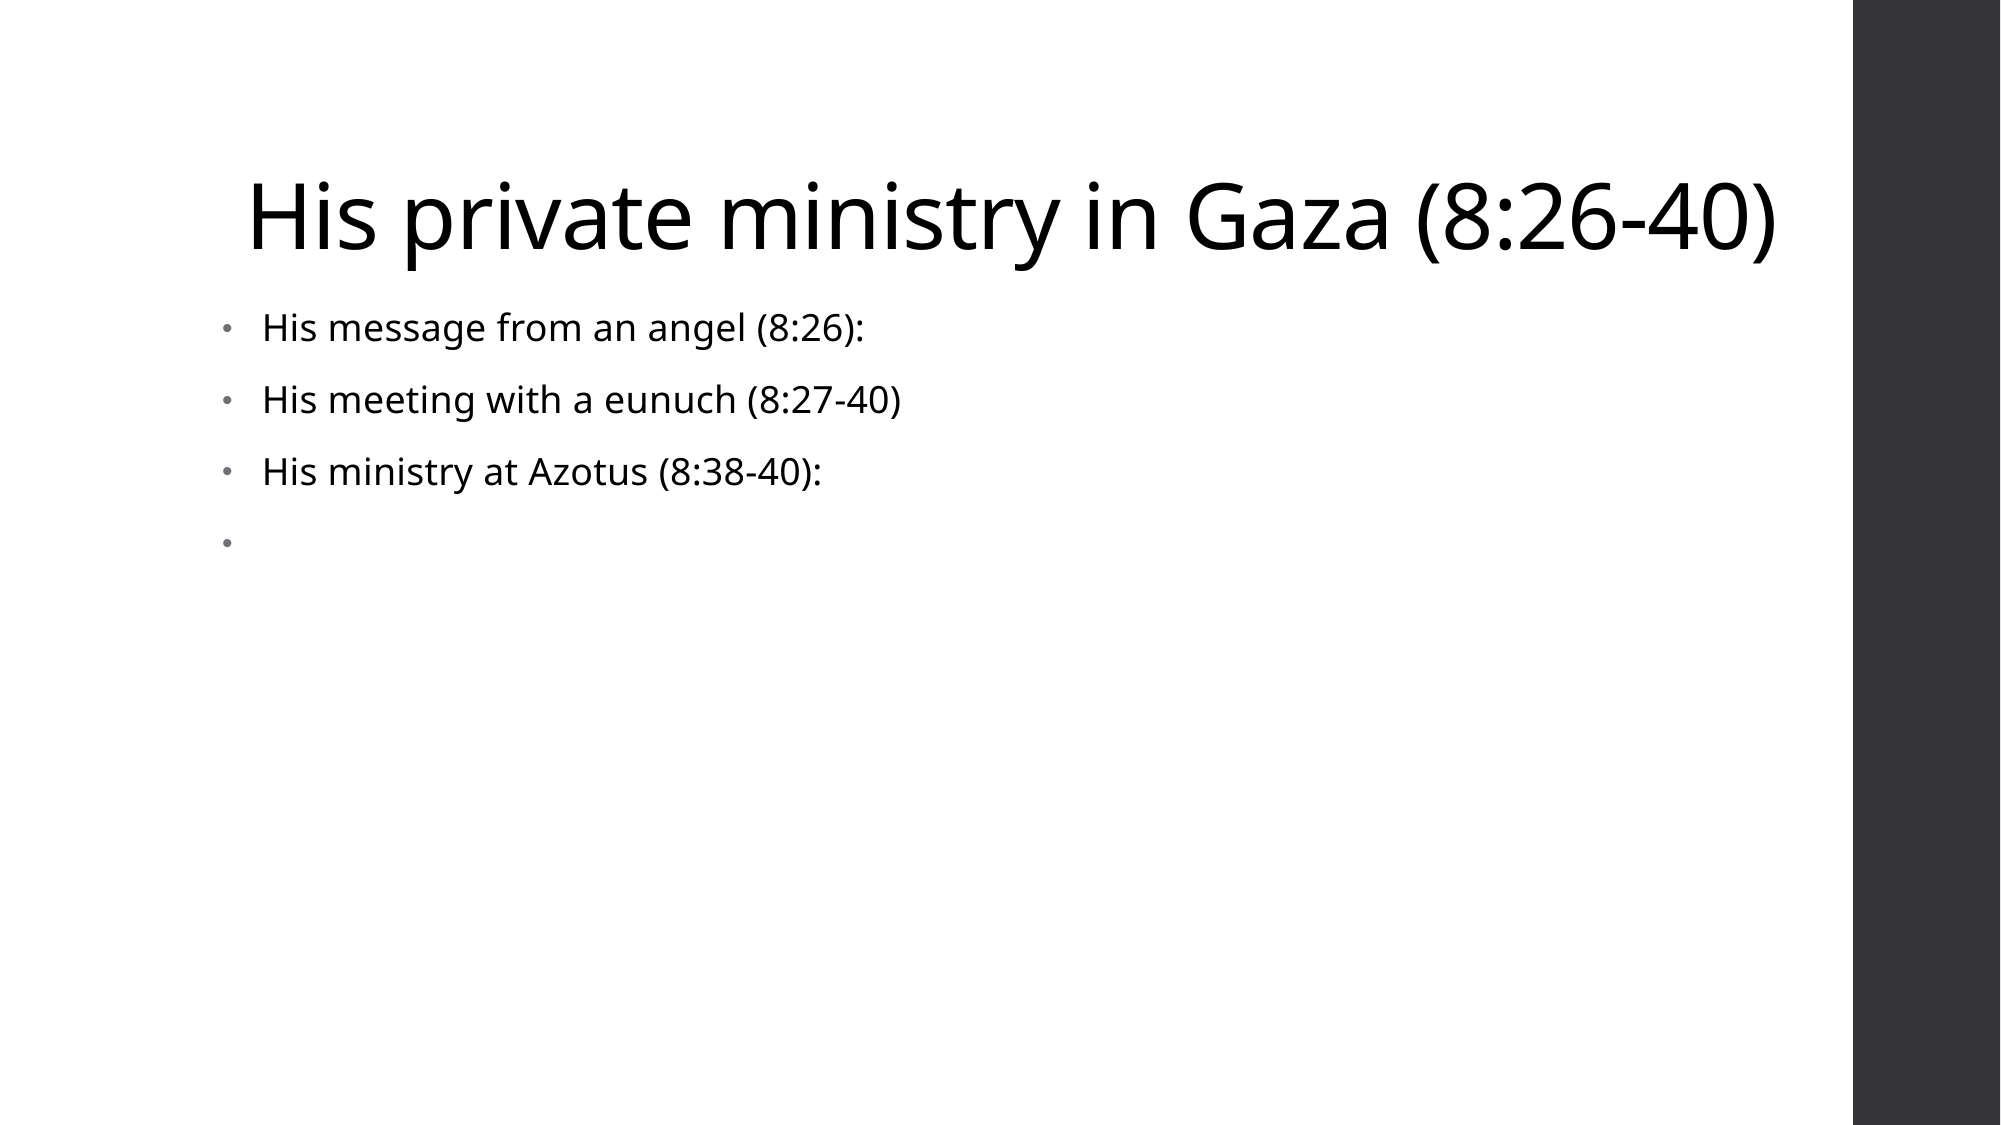

# His private ministry in Gaza (8:26-40)
 His message from an angel (8:26):
 His meeting with a eunuch (8:27-40)
 His ministry at Azotus (8:38-40):